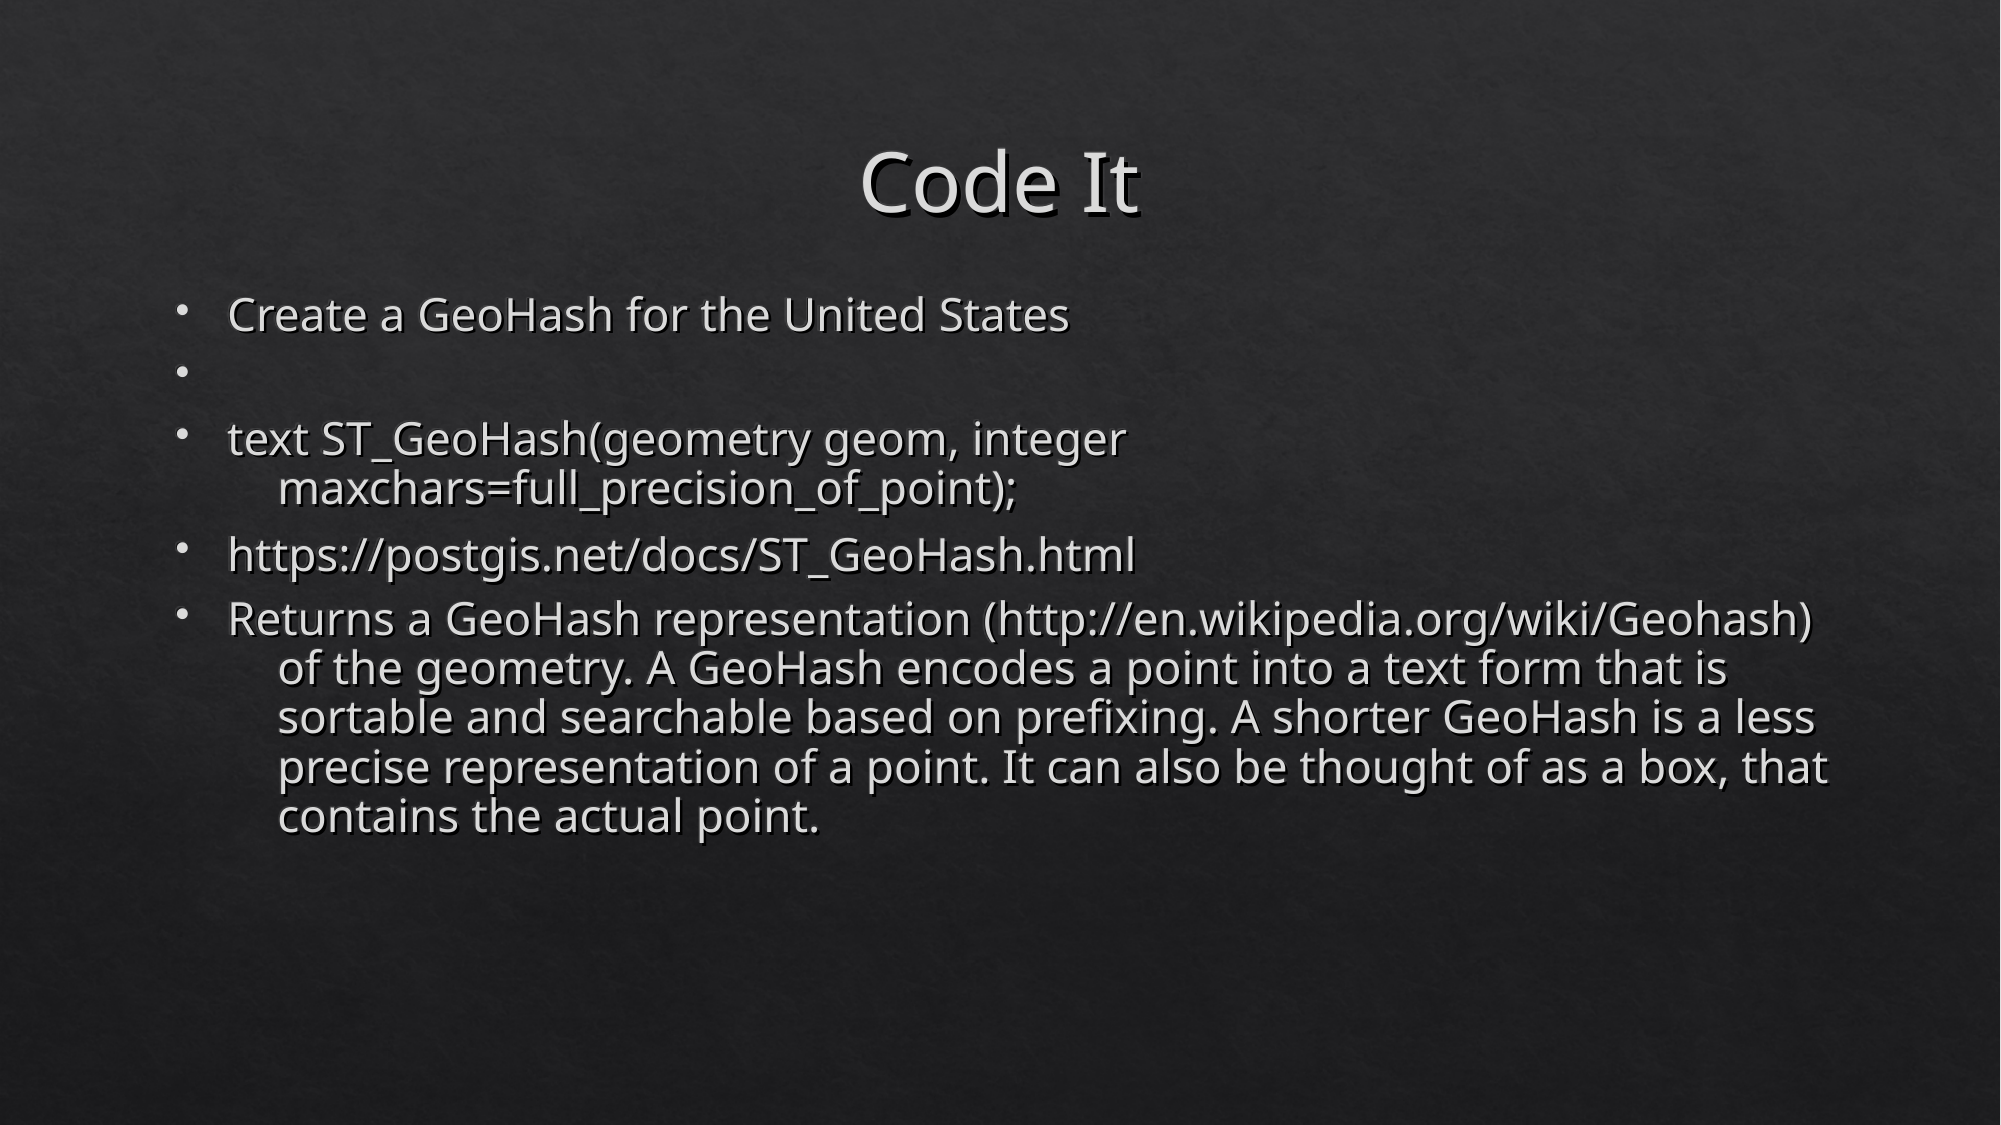

# Code It
Create a GeoHash for the United States
text ST_GeoHash(geometry geom, integer maxchars=full_precision_of_point);
https://postgis.net/docs/ST_GeoHash.html
Returns a GeoHash representation (http://en.wikipedia.org/wiki/Geohash) of the geometry. A GeoHash encodes a point into a text form that is sortable and searchable based on prefixing. A shorter GeoHash is a less precise representation of a point. It can also be thought of as a box, that contains the actual point.